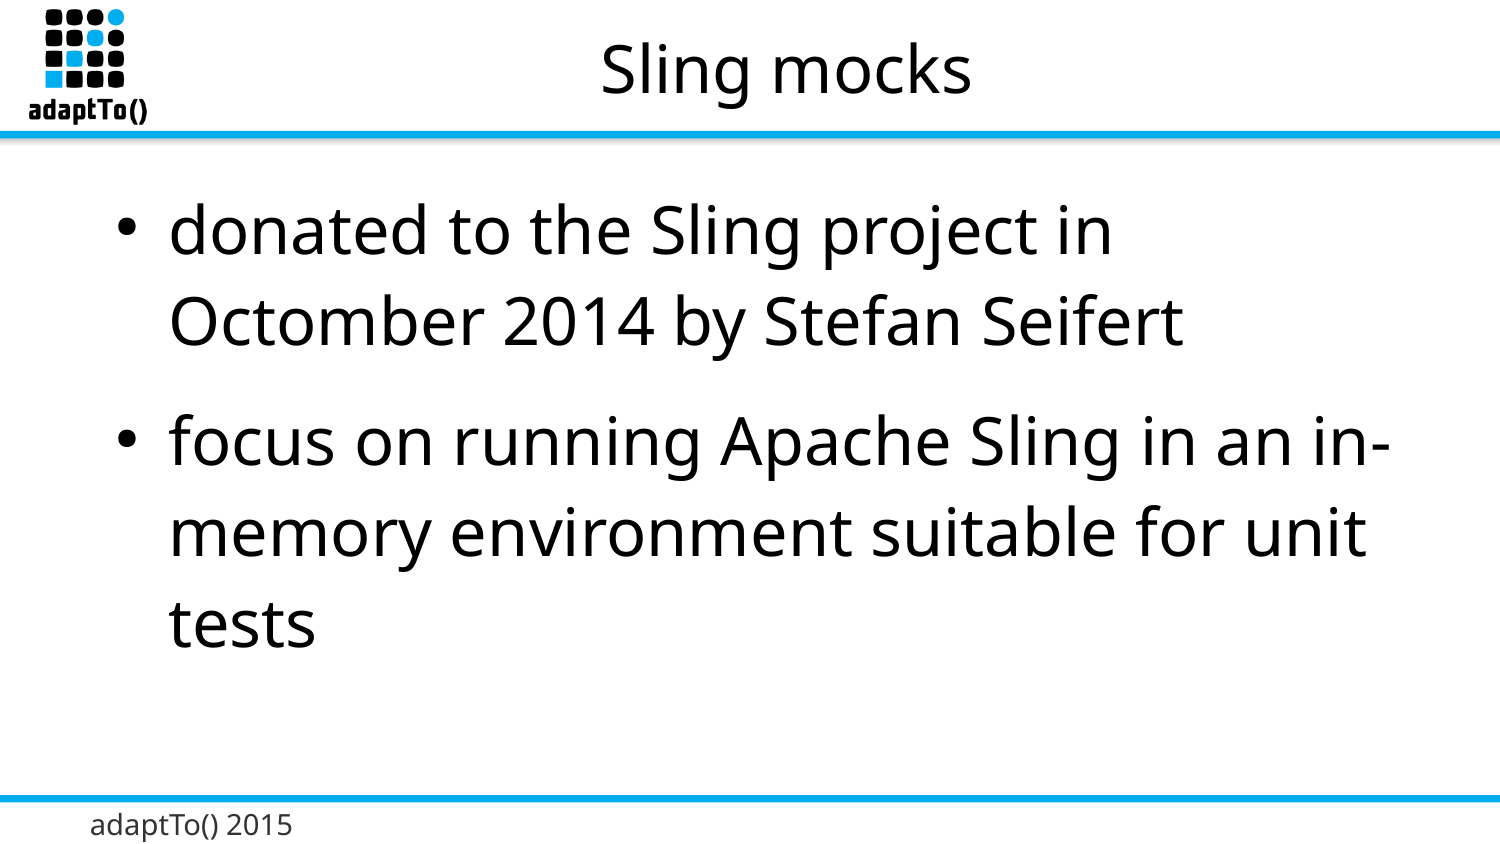

# Sling mocks
donated to the Sling project in Octomber 2014 by Stefan Seifert
focus on running Apache Sling in an in-memory environment suitable for unit tests